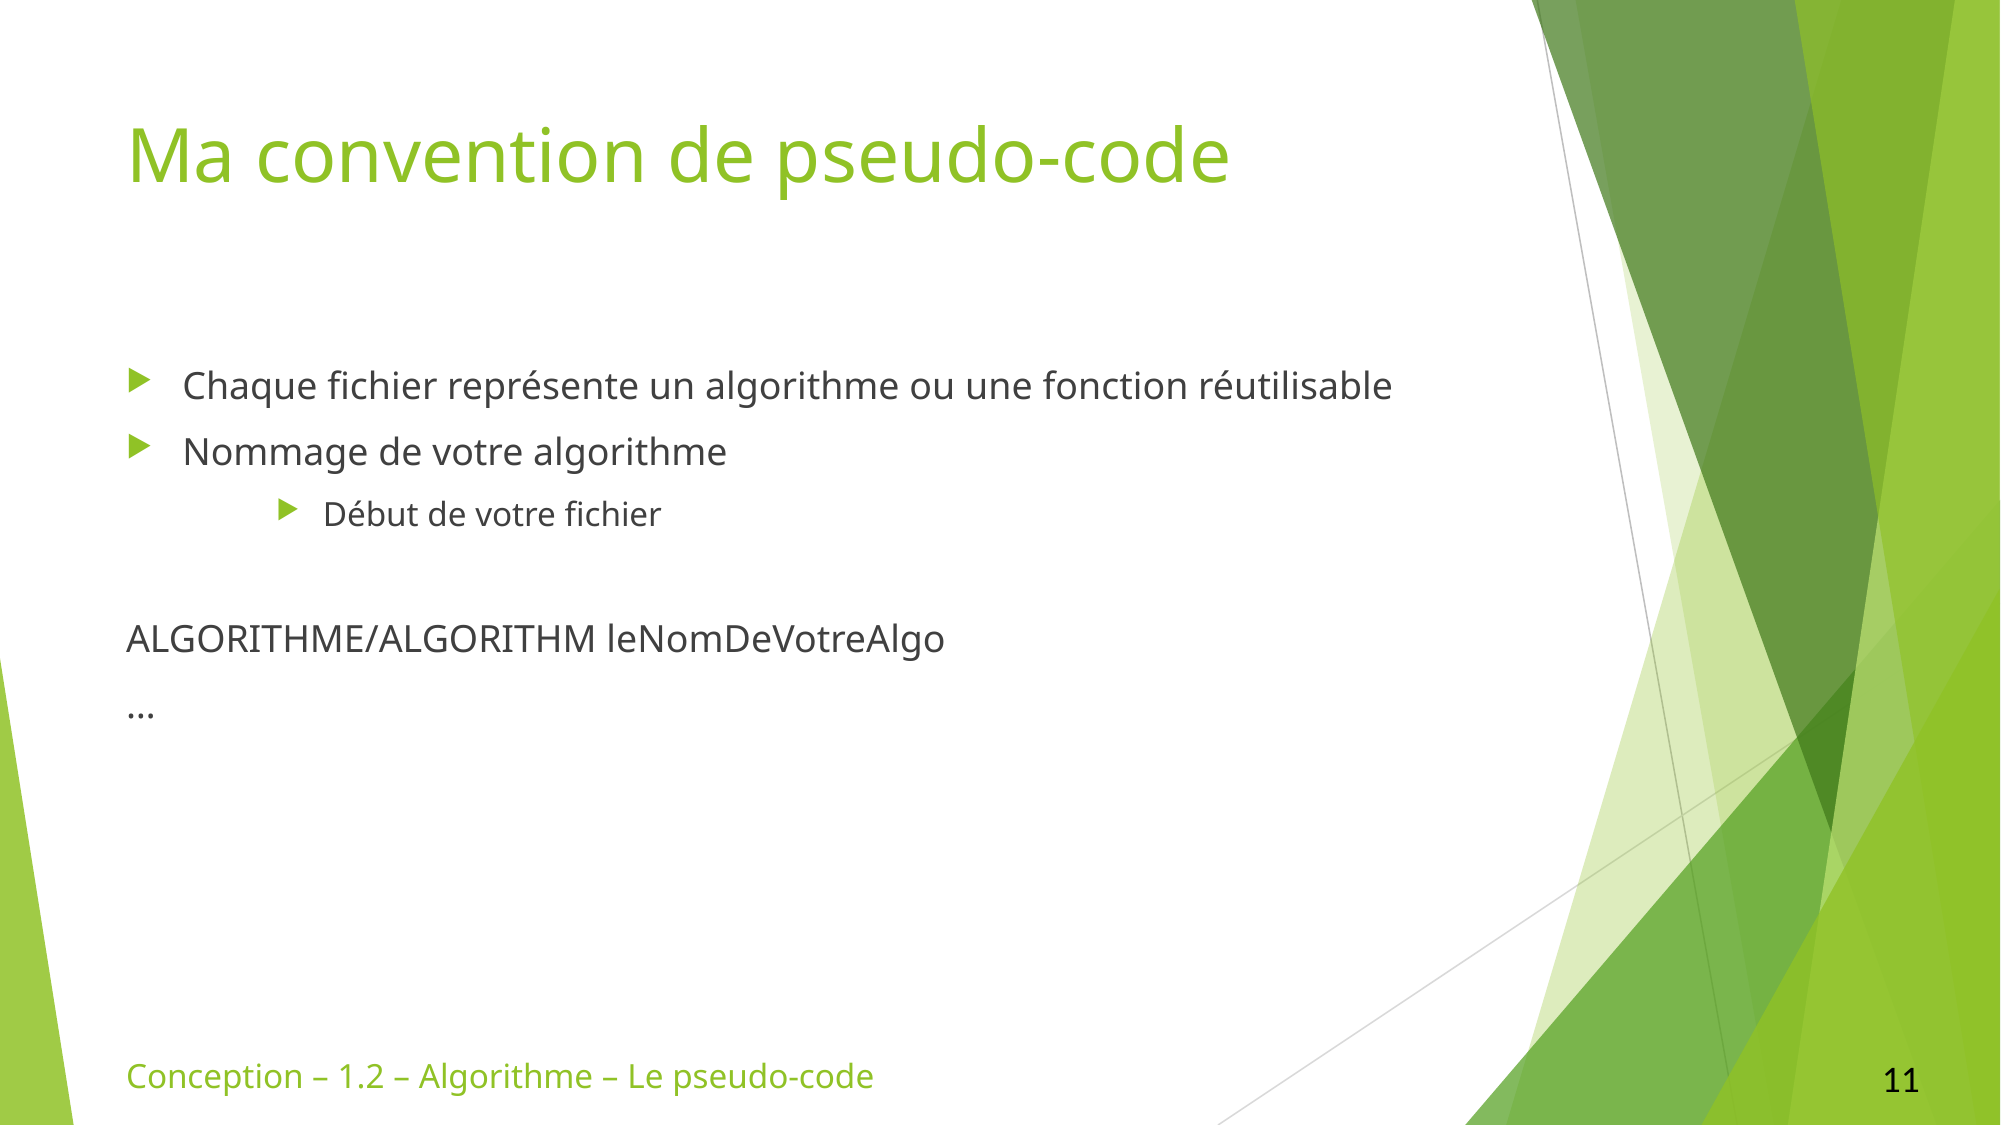

# Ma convention de pseudo-code
Chaque fichier représente un algorithme ou une fonction réutilisable
Nommage de votre algorithme
Début de votre fichier
ALGORITHME/ALGORITHM leNomDeVotreAlgo
…
Conception – 1.2 – Algorithme – Le pseudo-code